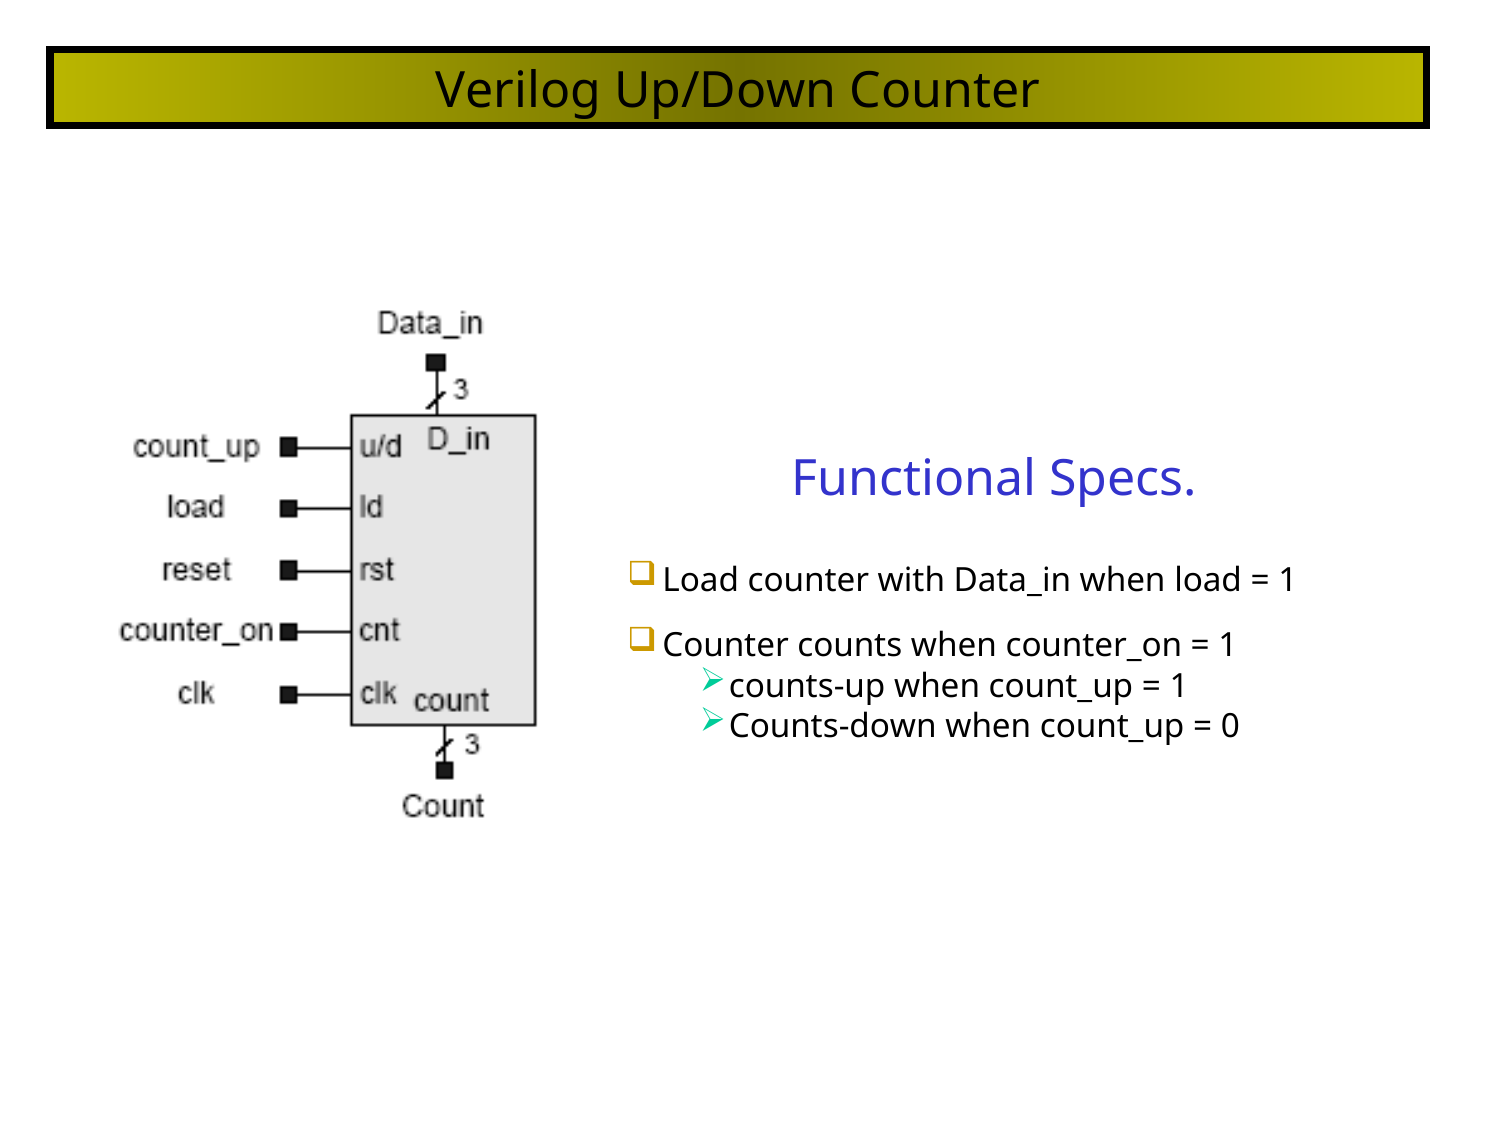

# Verilog Up/Down Counter
Functional Specs.
Load counter with Data_in when load = 1
Counter counts when counter_on = 1
counts-up when count_up = 1
Counts-down when count_up = 0